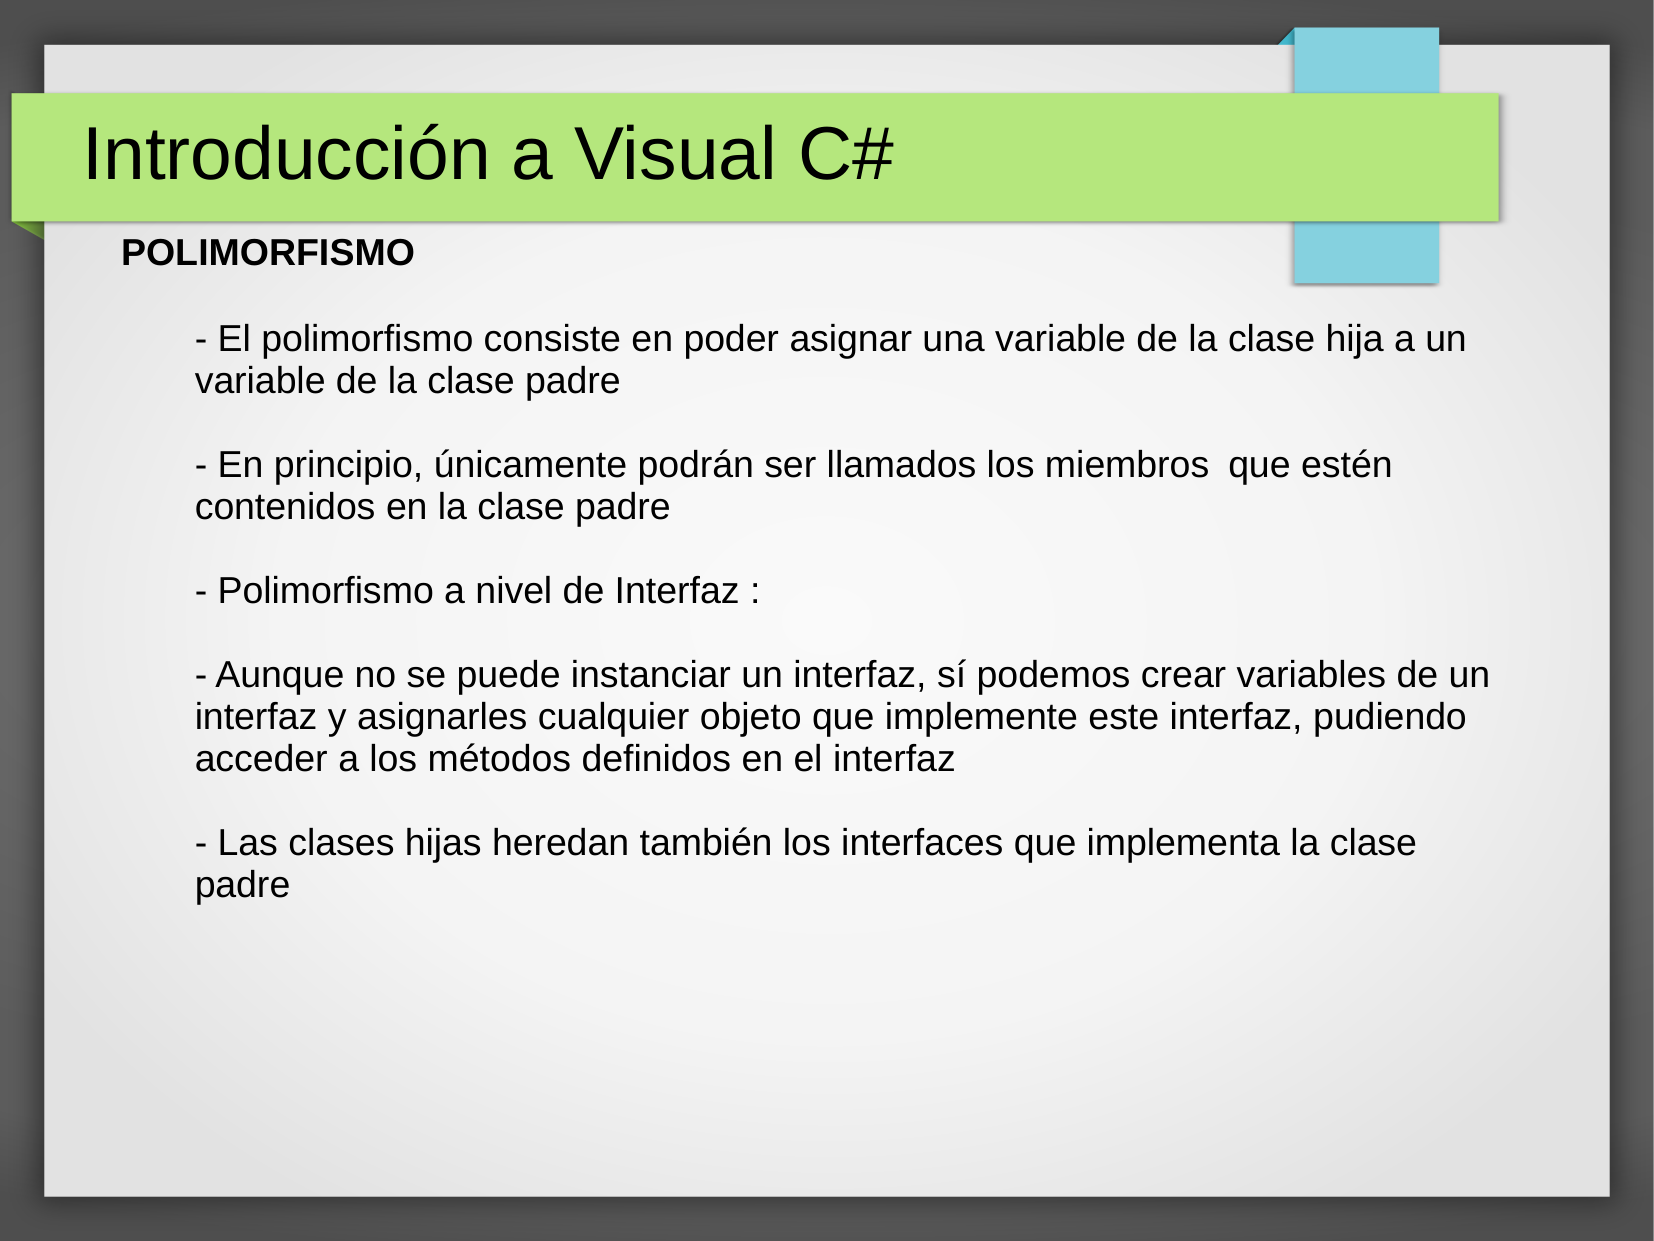

# Introducción a Visual C#
	POLIMORFISMO
		- El polimorfismo consiste en poder asignar una variable de la clase hija a un 			variable de la clase padre
		- En principio, únicamente podrán ser llamados los miembros 	que estén 				contenidos en la clase padre
		- Polimorfismo a nivel de Interfaz :
		- Aunque no se puede instanciar un interfaz, sí podemos crear variables de un 			interfaz y asignarles cualquier objeto que implemente este interfaz, pudiendo 			acceder a los métodos definidos en el interfaz
		- Las clases hijas heredan también los interfaces que implementa la clase 				padre